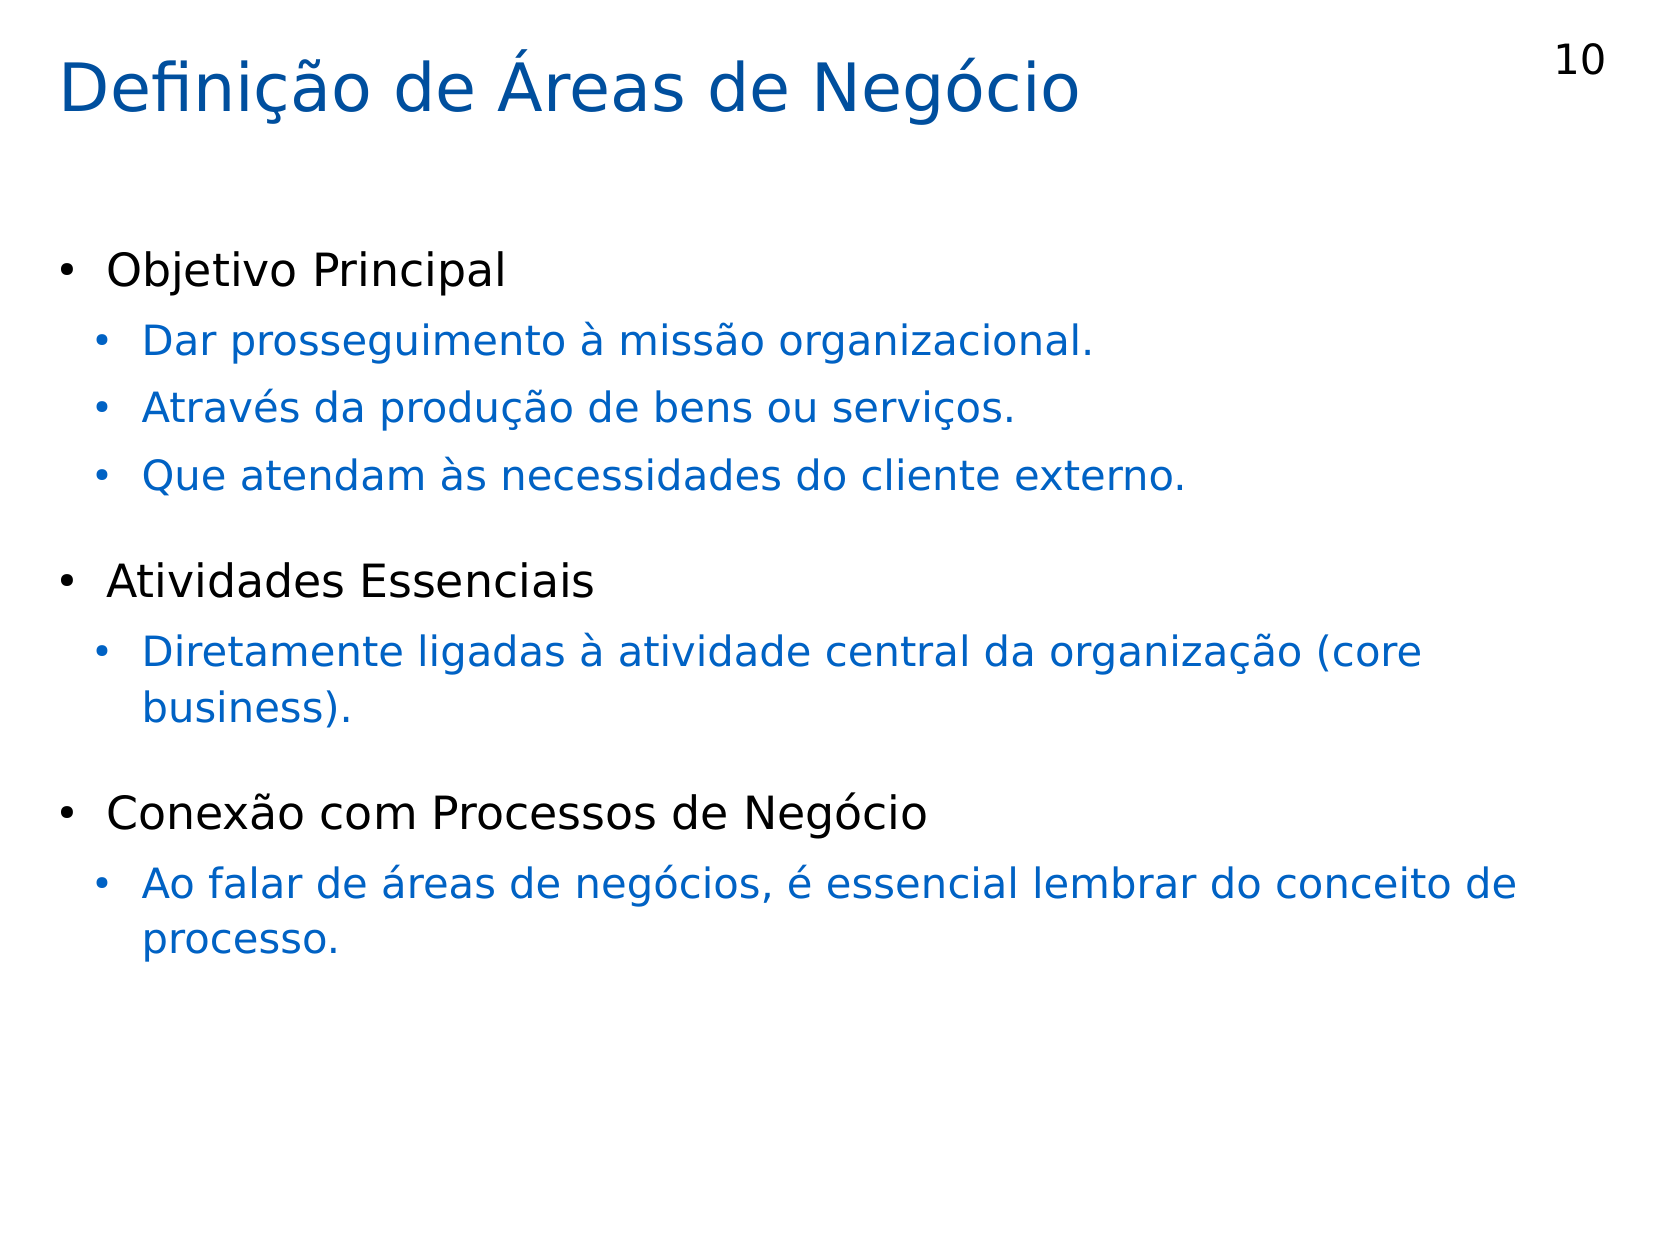

# Definição de Áreas de Negócio
10
Objetivo Principal
Dar prosseguimento à missão organizacional.
Através da produção de bens ou serviços.
Que atendam às necessidades do cliente externo.
Atividades Essenciais
Diretamente ligadas à atividade central da organização (core business).
Conexão com Processos de Negócio
Ao falar de áreas de negócios, é essencial lembrar do conceito de processo.